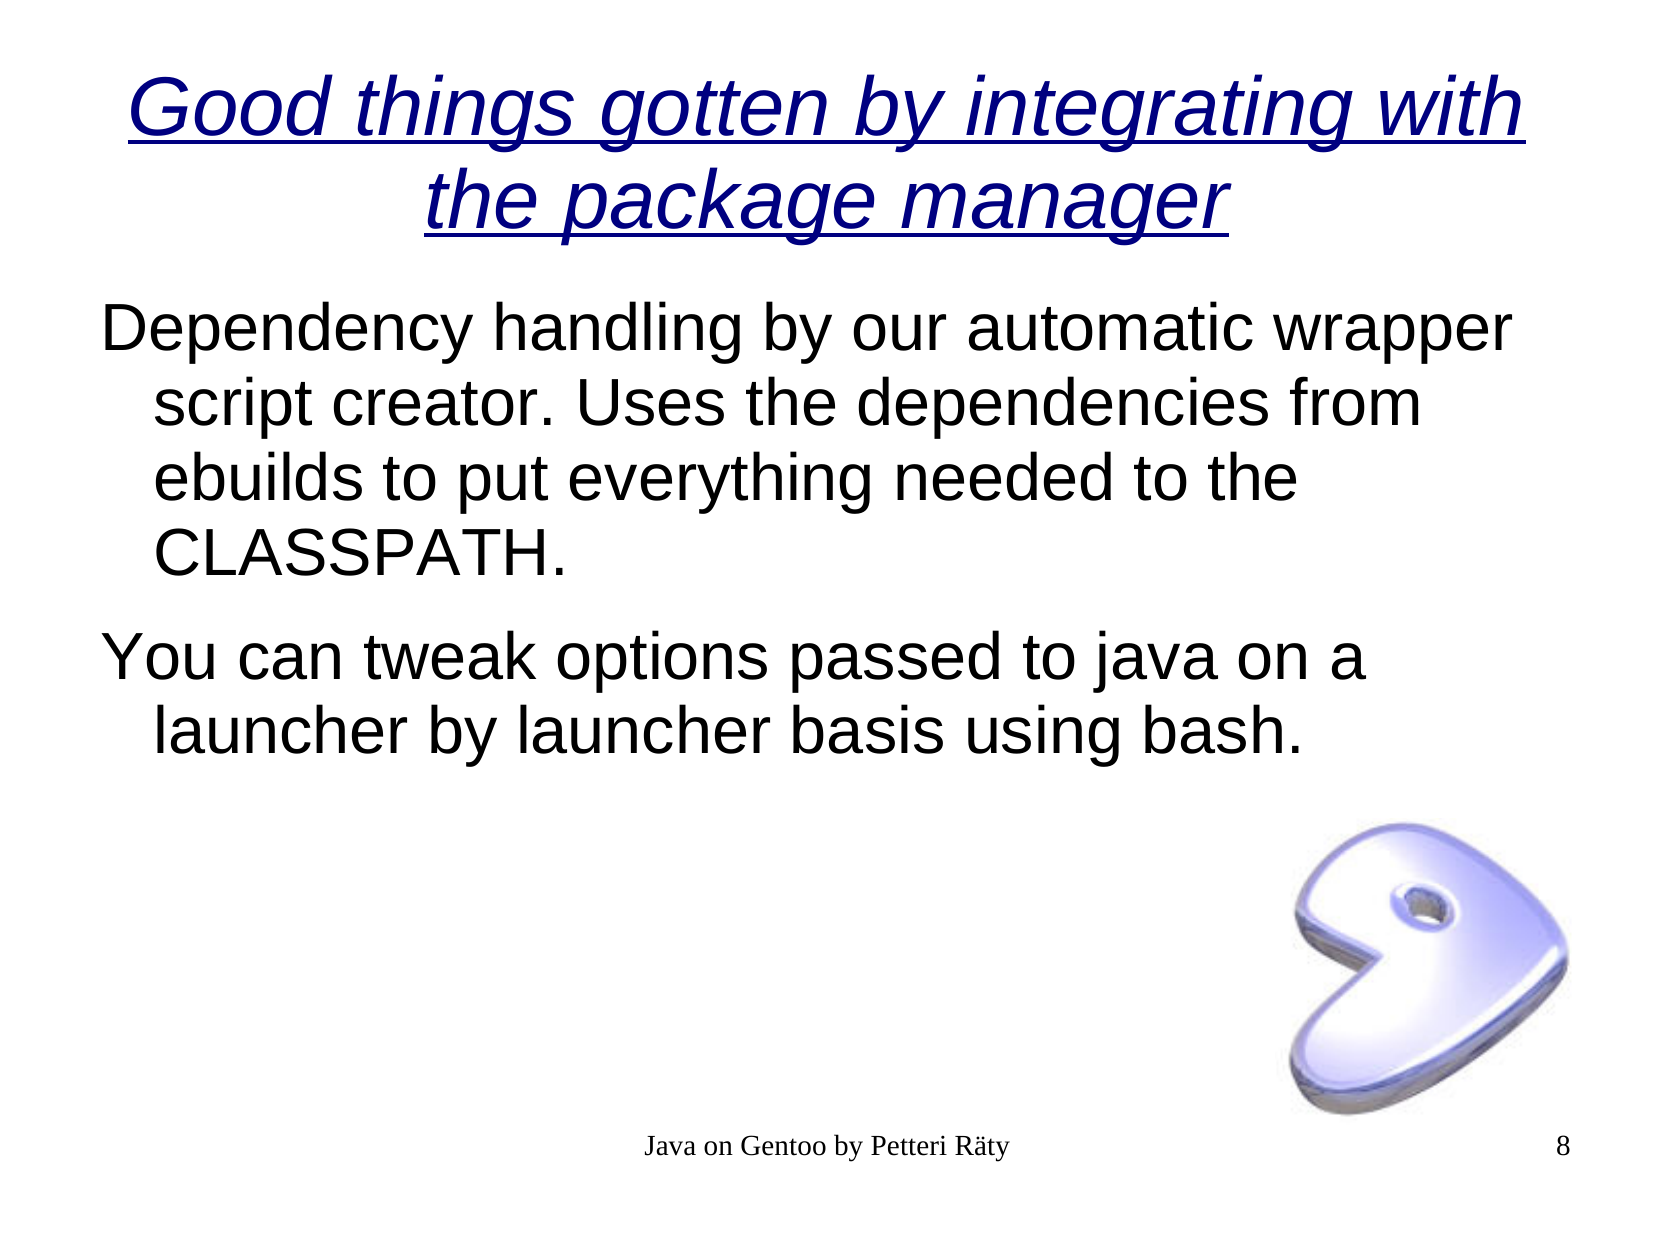

# Good things gotten by integrating with the package manager
Dependency handling by our automatic wrapper script creator. Uses the dependencies from ebuilds to put everything needed to the CLASSPATH.
You can tweak options passed to java on a launcher by launcher basis using bash.
8